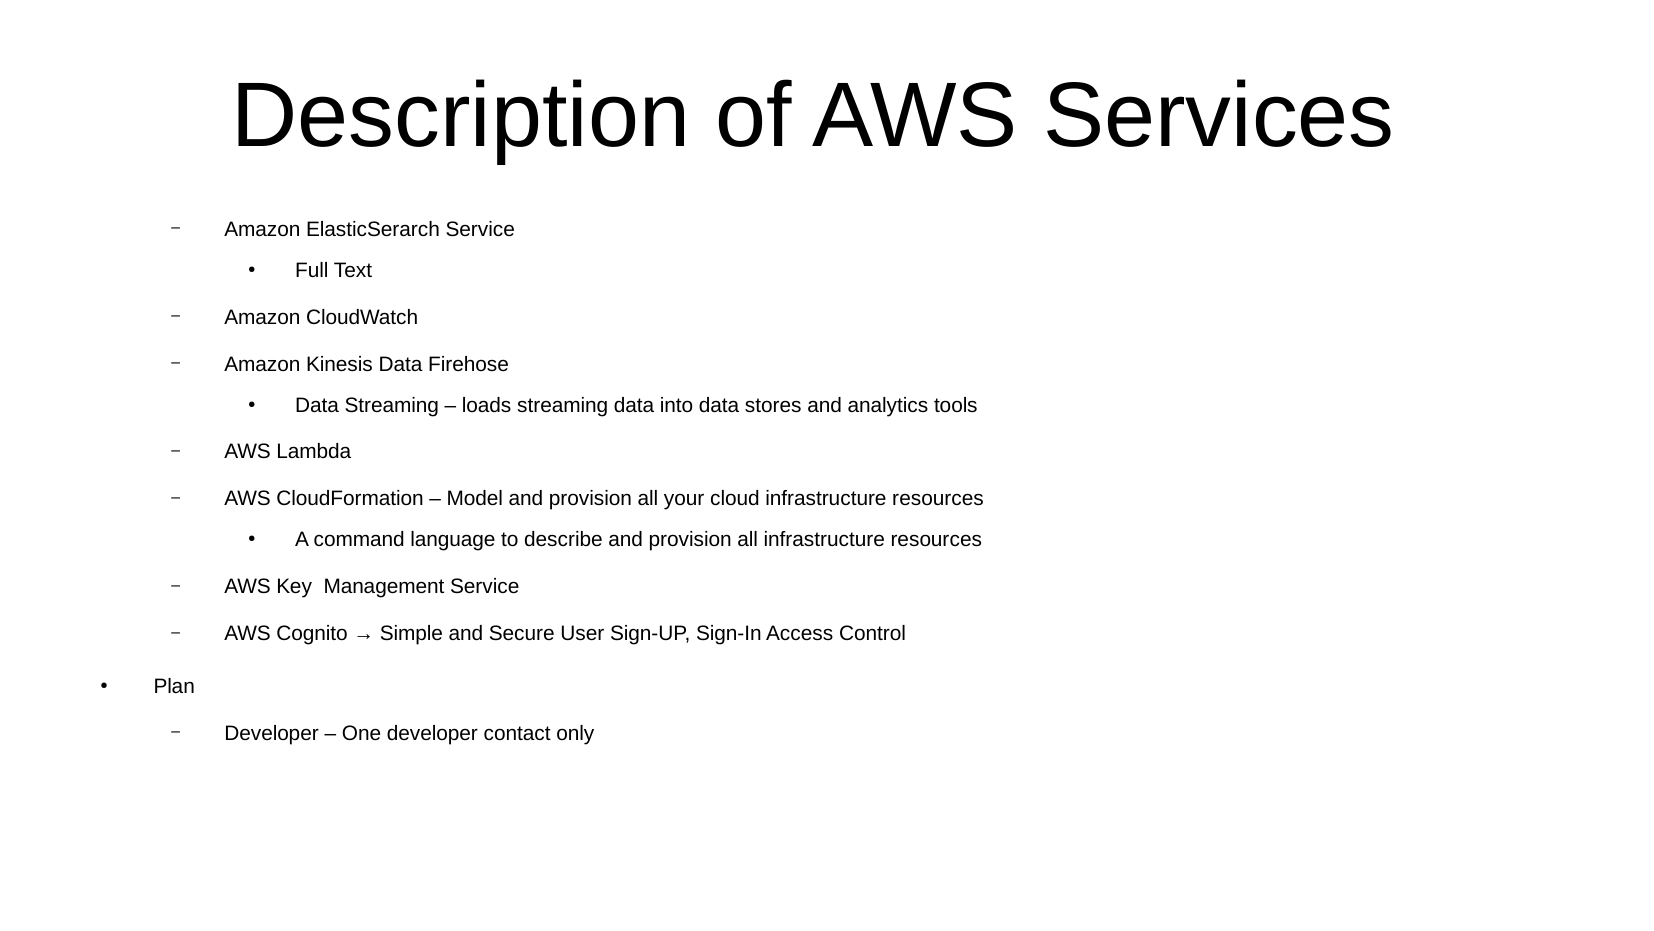

# Description of AWS Services
Amazon ElasticSerarch Service
Full Text
Amazon CloudWatch
Amazon Kinesis Data Firehose
Data Streaming – loads streaming data into data stores and analytics tools
AWS Lambda
AWS CloudFormation – Model and provision all your cloud infrastructure resources
A command language to describe and provision all infrastructure resources
AWS Key Management Service
AWS Cognito → Simple and Secure User Sign-UP, Sign-In Access Control
Plan
Developer – One developer contact only